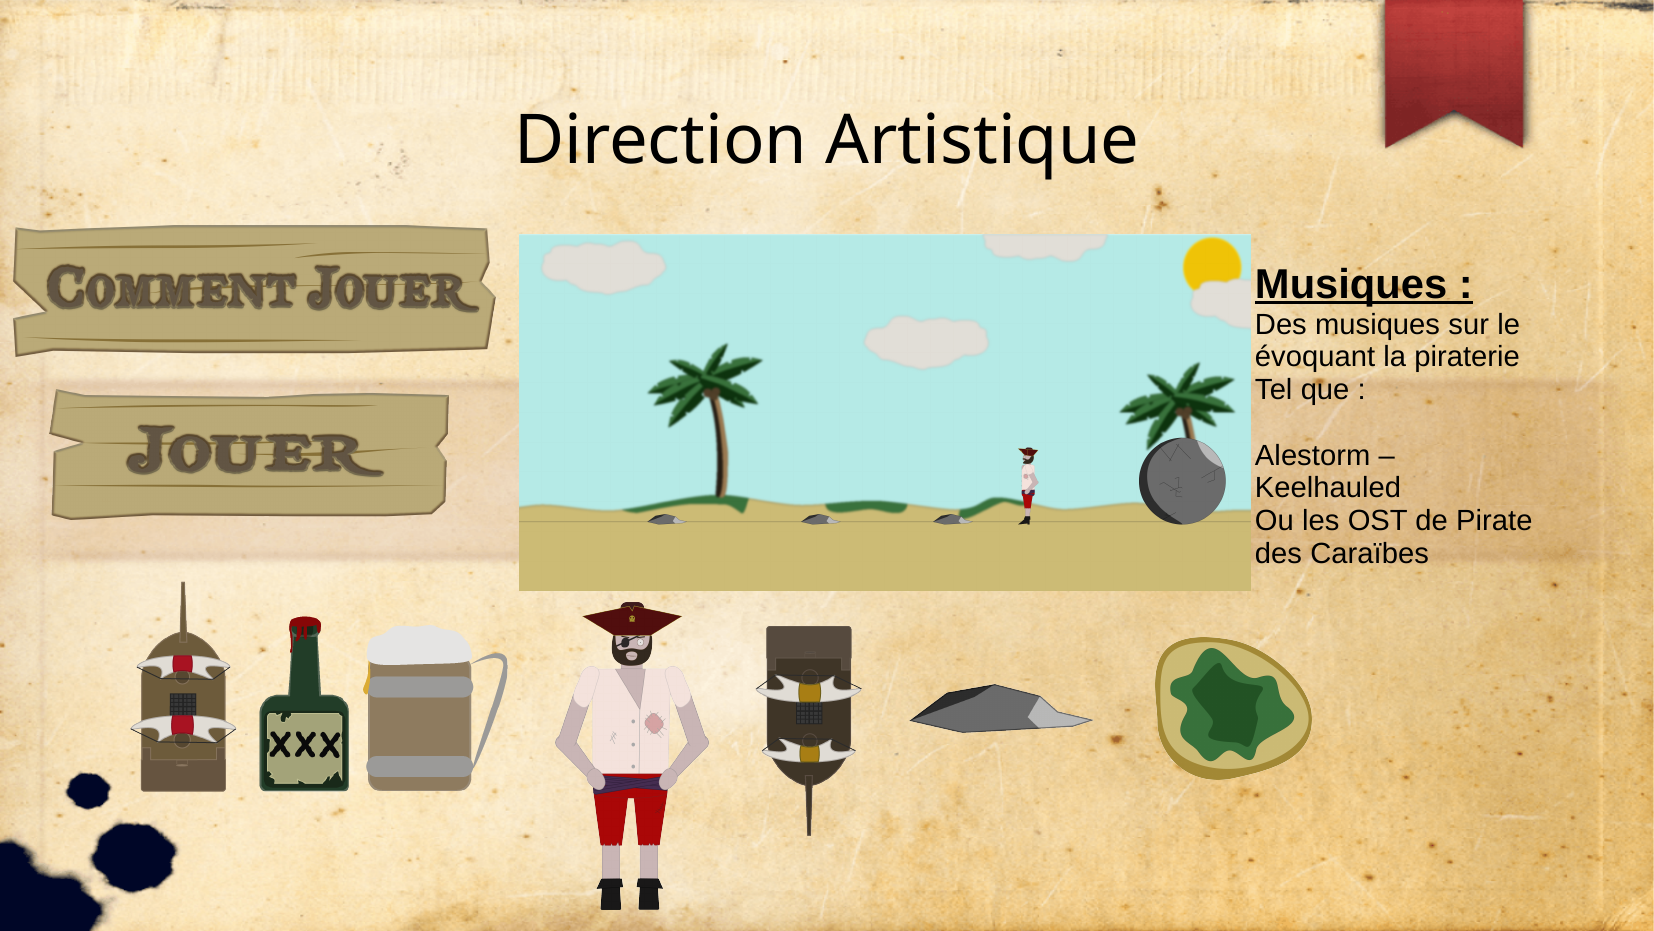

# Direction Artistique
Musiques :
Des musiques sur le évoquant la piraterie
Tel que :
Alestorm – Keelhauled
Ou les OST de Pirate des Caraïbes